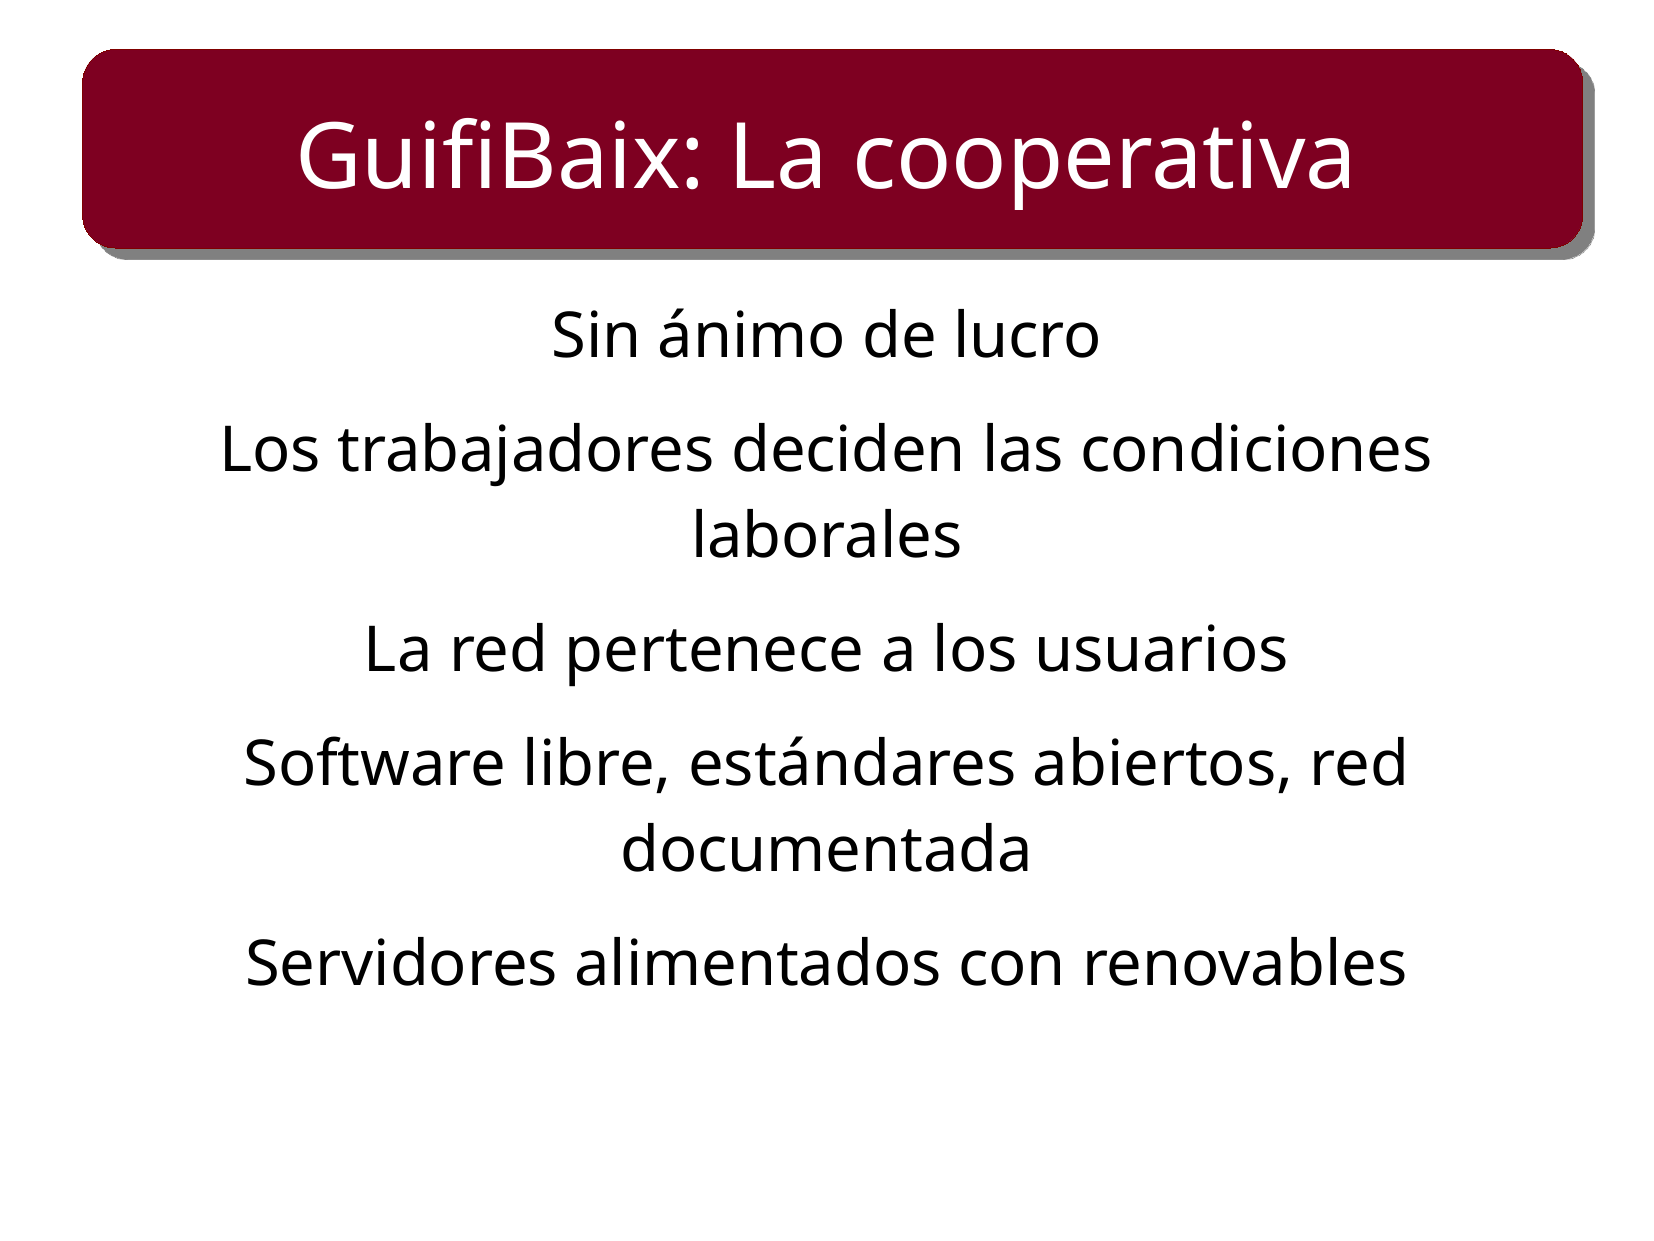

# GuifiBaix: La cooperativa
Sin ánimo de lucro
Los trabajadores deciden las condiciones laborales
La red pertenece a los usuarios
Software libre, estándares abiertos, red documentada
Servidores alimentados con renovables